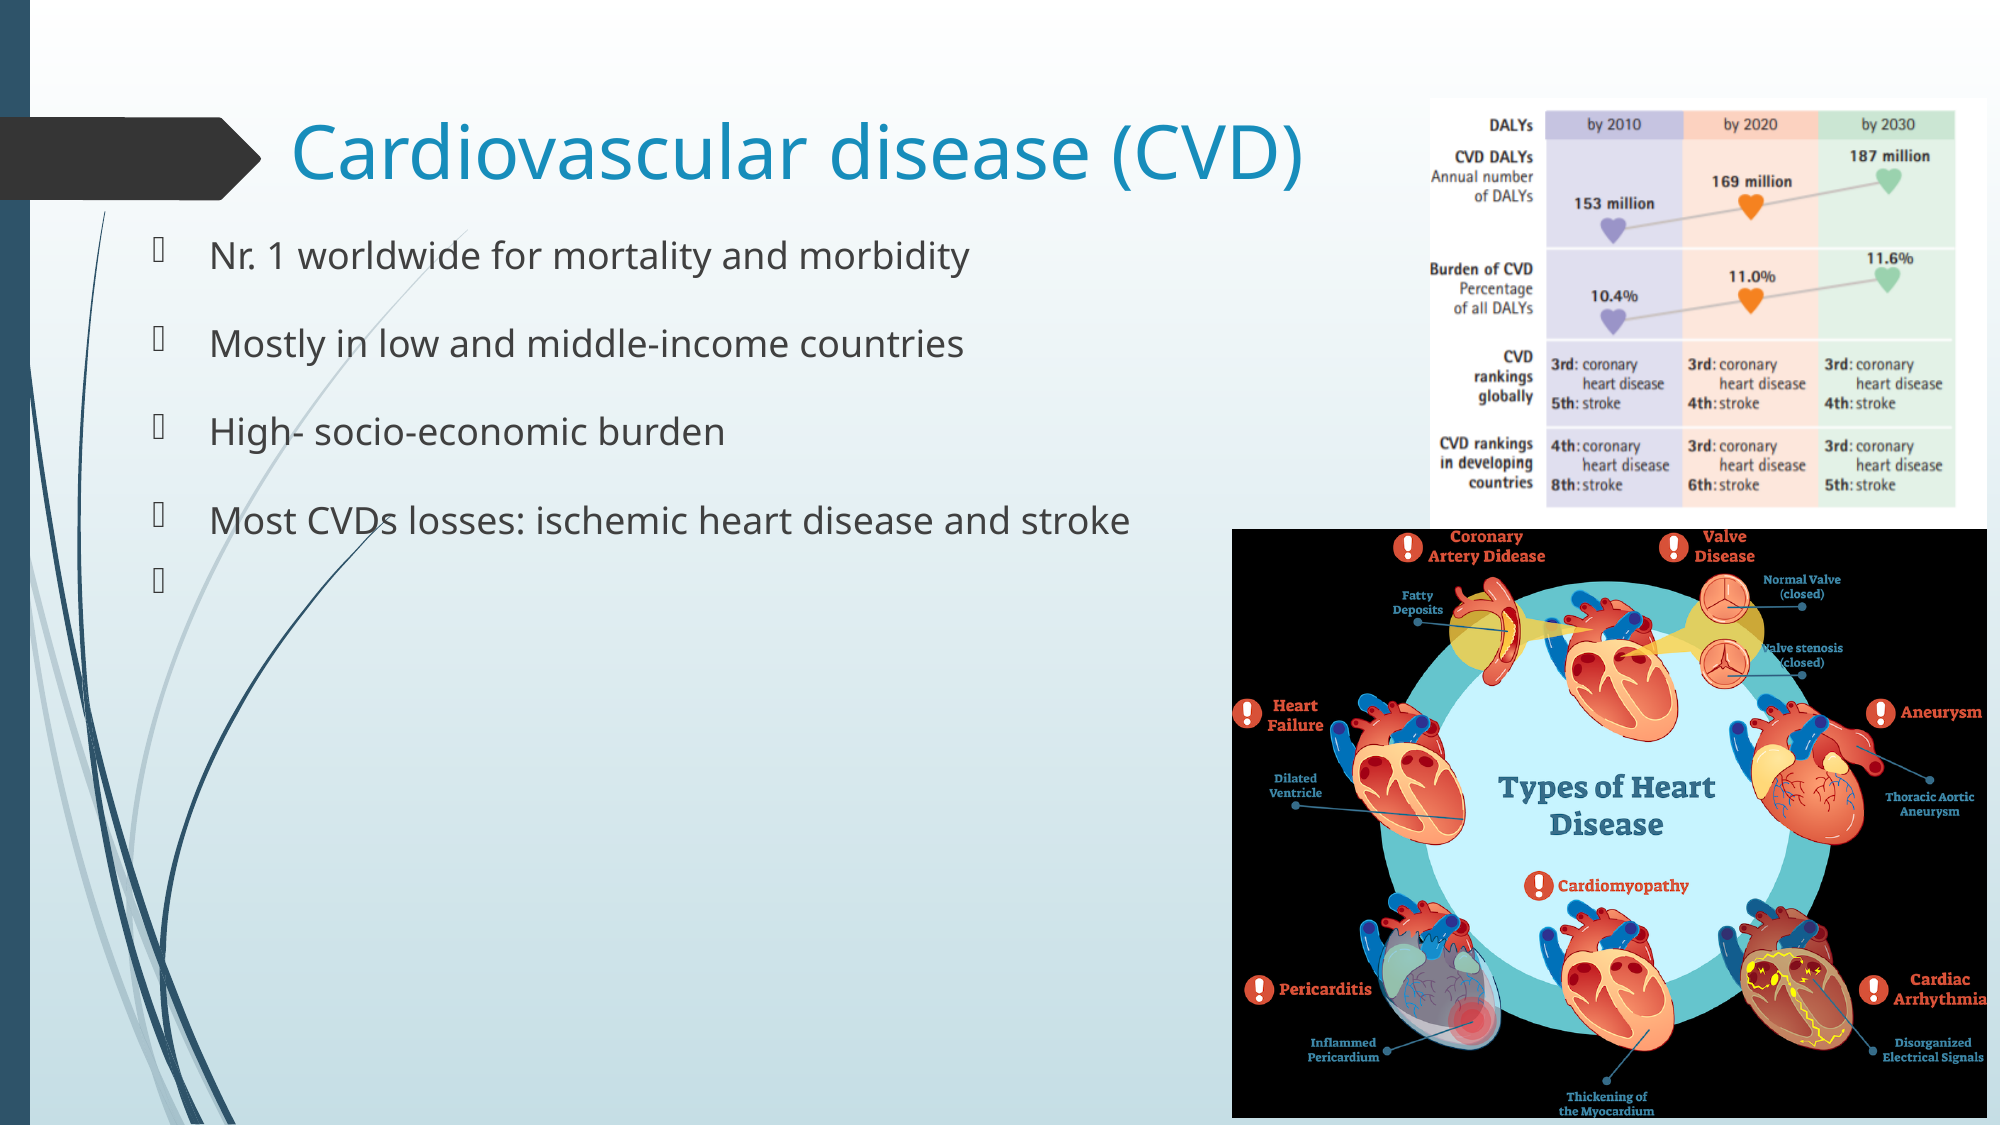

# Cardiovascular disease (CVD)
Nr. 1 worldwide for mortality and morbidity
Mostly in low and middle-income countries
High- socio-economic burden
Most CVDs losses: ischemic heart disease and stroke